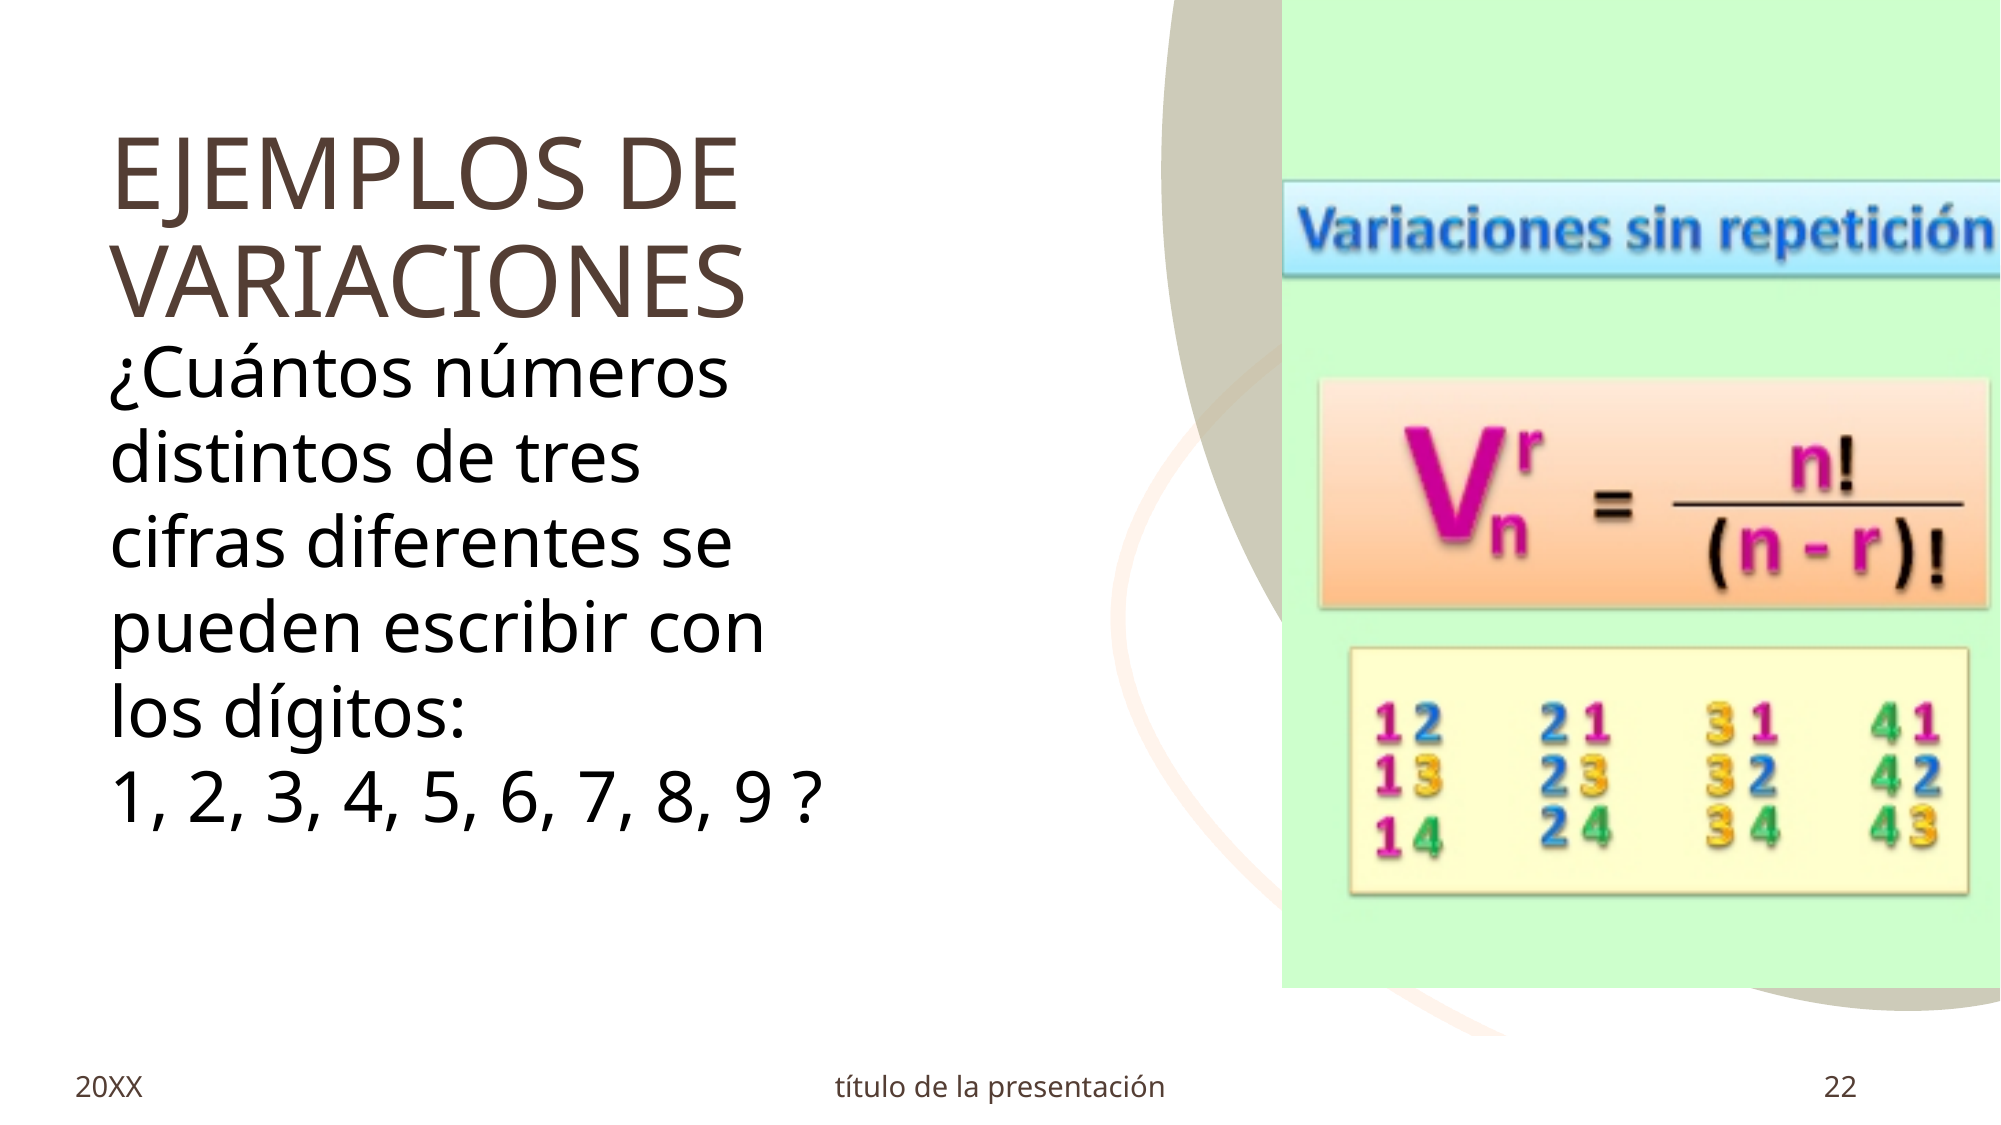

# EJEMPLOS DE VARIACIONES
¿Cuántos números distintos de tres cifras diferentes se pueden escribir con los dígitos:
1, 2, 3, 4, 5, 6, 7, 8, 9 ?
20XX
título de la presentación